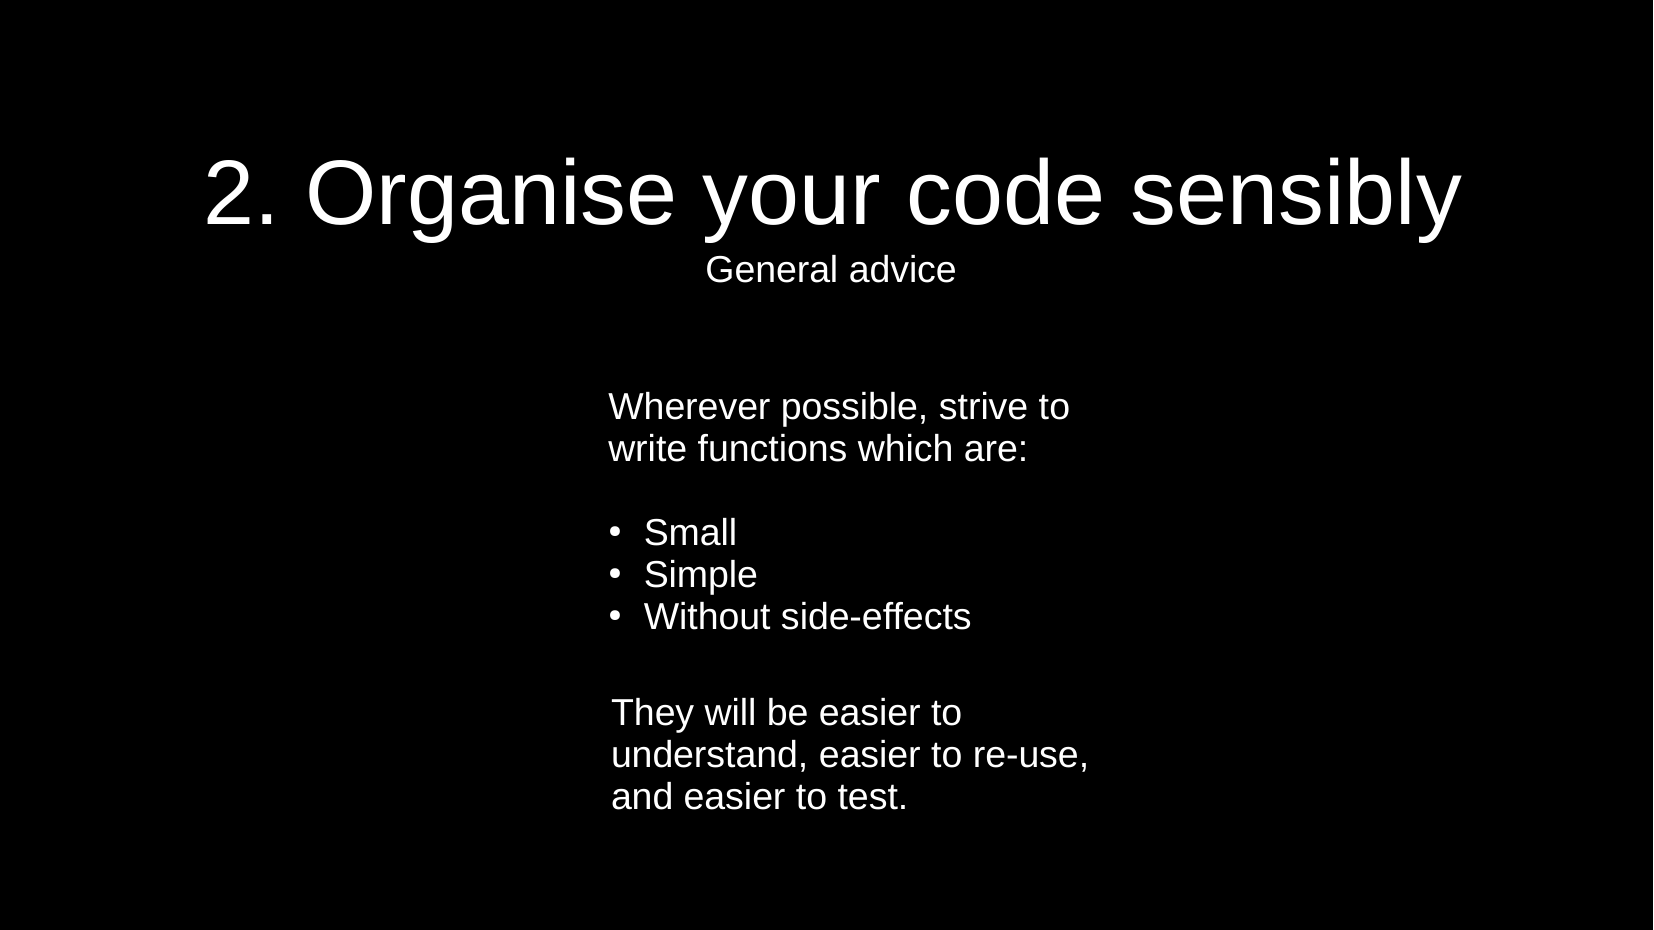

2. Organise your code sensibly
# General advice
Wherever possible, strive to write functions which are:
Small
Simple
Without side-effects
They will be easier to understand, easier to re-use, and easier to test.